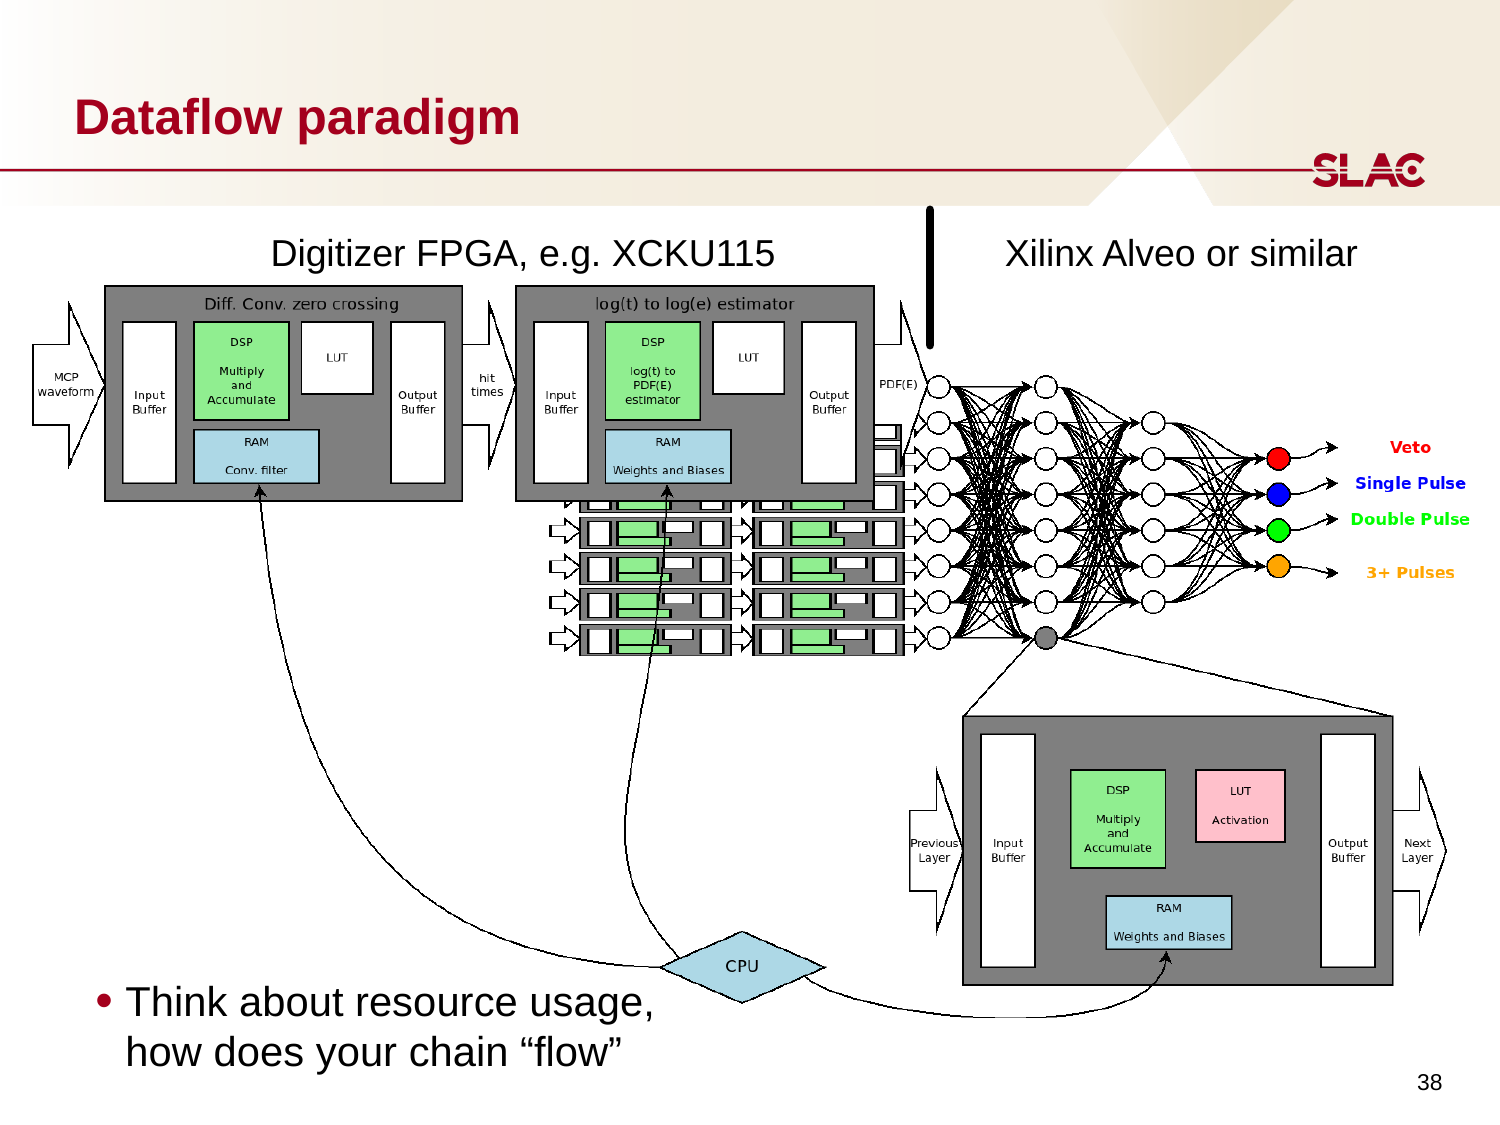

# Dataflow paradigm
Digitizer FPGA, e.g. XCKU115
Xilinx Alveo or similar
Think about resource usage, how does your chain “flow”